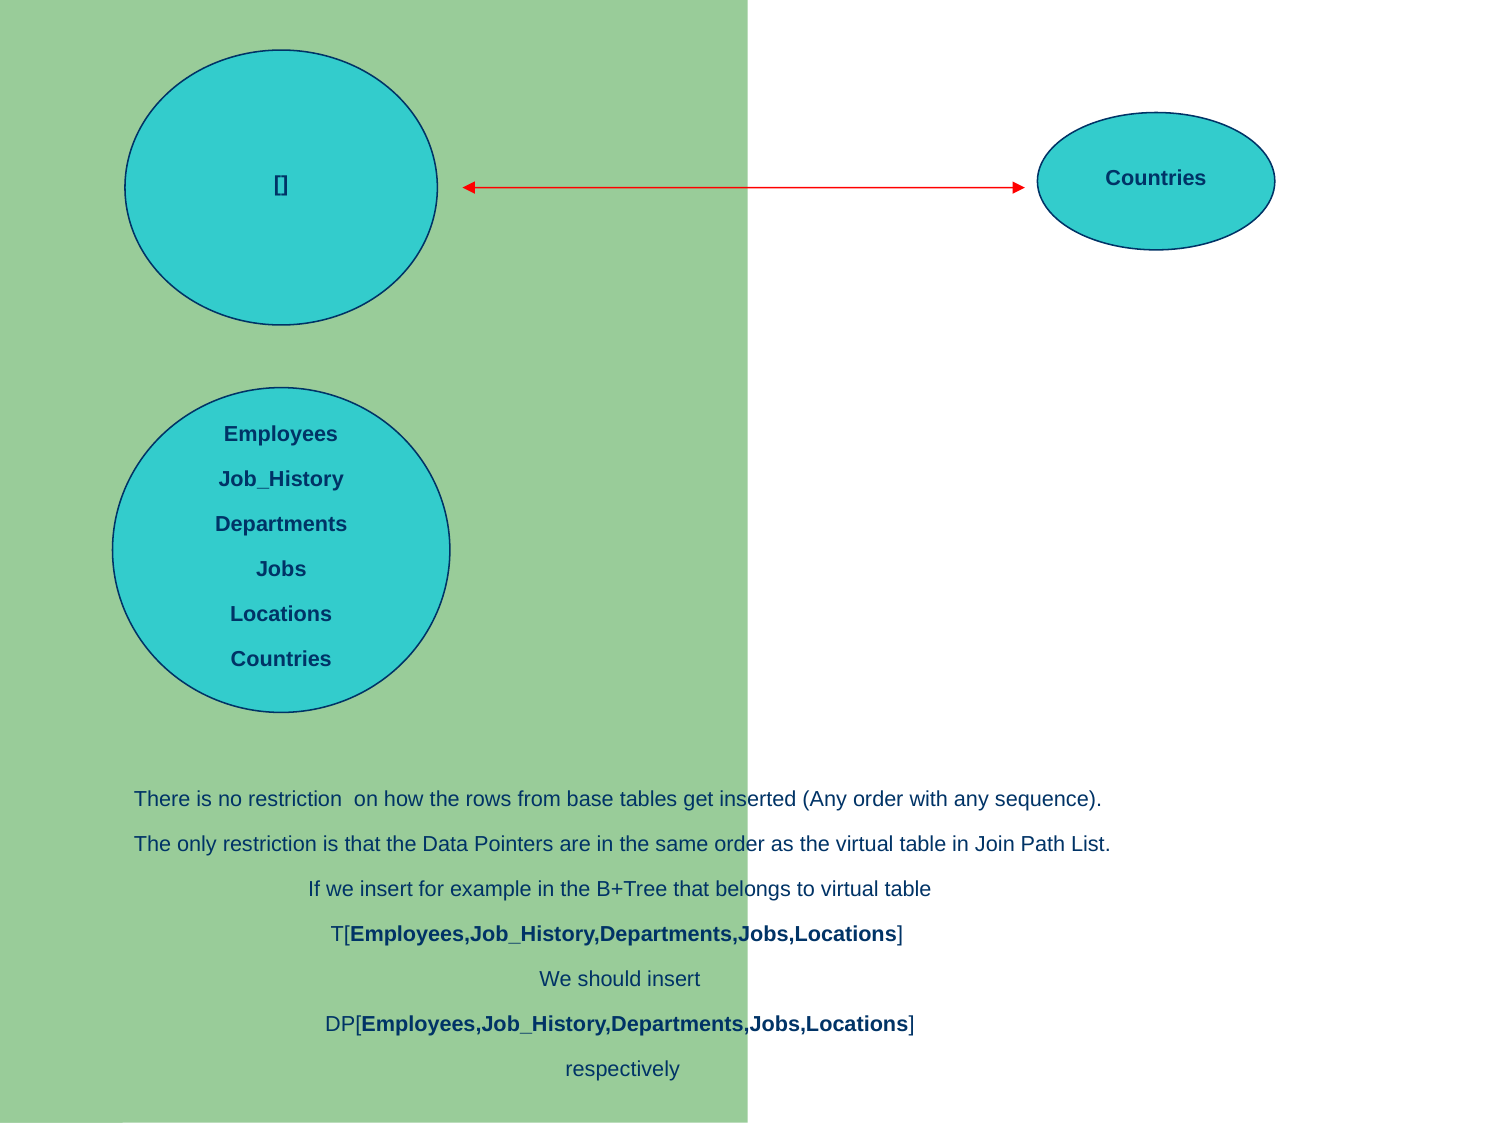

[]
Countries
Employees
Job_History
Departments
Jobs
Locations
Countries
There is no restriction on how the rows from base tables get inserted (Any order with any sequence).
The only restriction is that the Data Pointers are in the same order as the virtual table in Join Path List.
If we insert for example in the B+Tree that belongs to virtual table
T[Employees,Job_History,Departments,Jobs,Locations]
We should insert
DP[Employees,Job_History,Departments,Jobs,Locations]
respectively